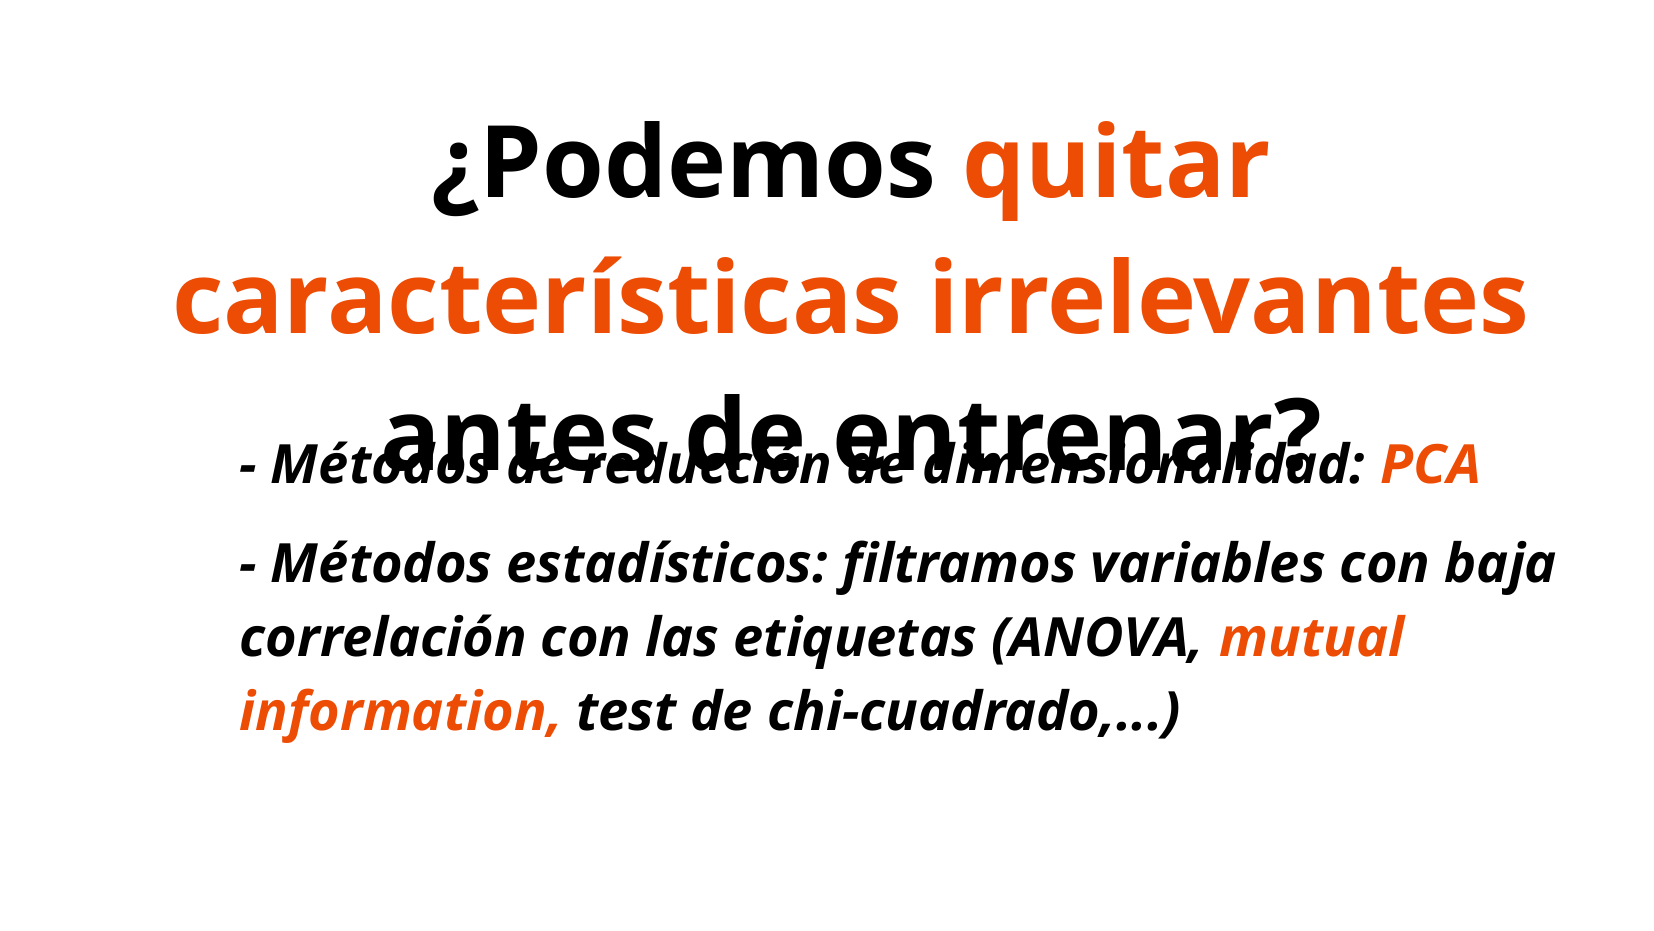

¿Podemos quitar características irrelevantes antes de entrenar?
- Métodos de reducción de dimensionalidad: PCA
- Métodos estadísticos: filtramos variables con baja correlación con las etiquetas (ANOVA, mutual information, test de chi-cuadrado,...)